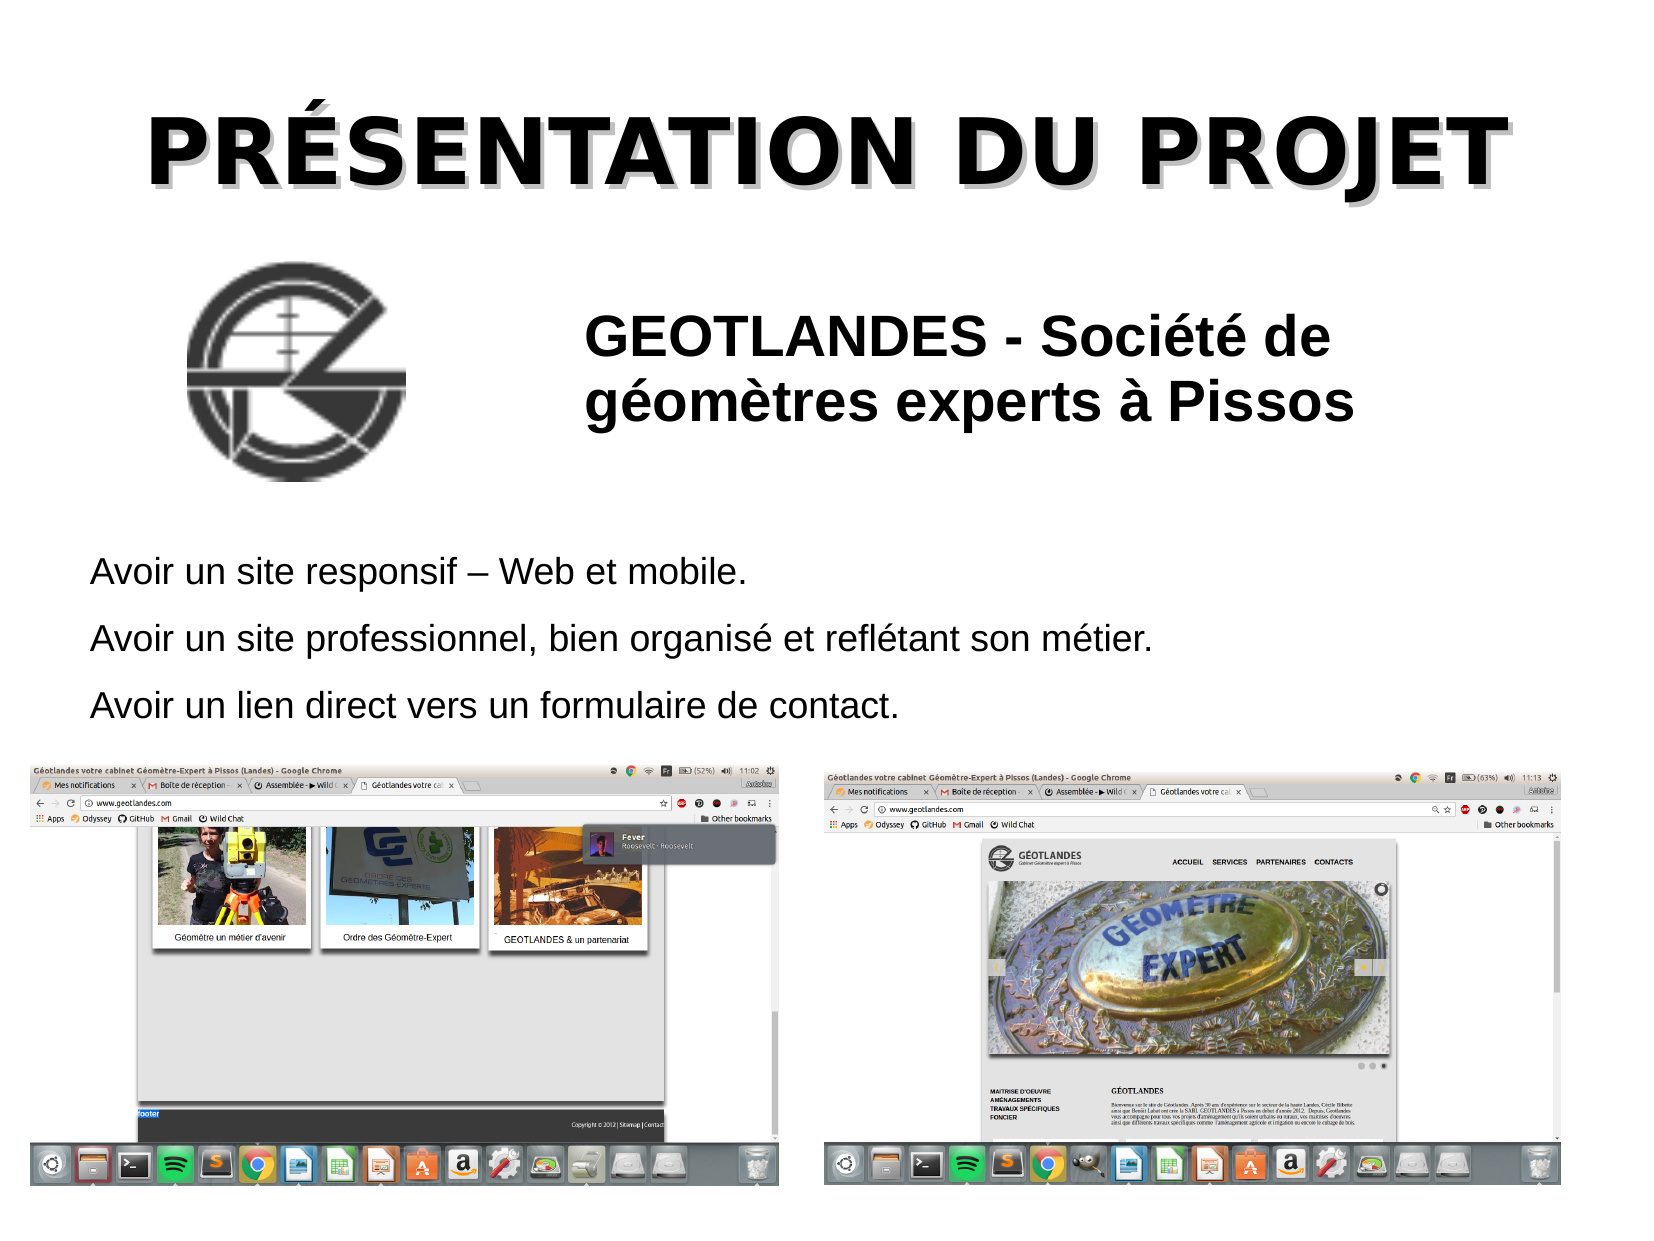

# PRÉSENTATION DU PROJET
GEOTLANDES - Société de géomètres experts à Pissos
Avoir un site responsif – Web et mobile.
Avoir un site professionnel, bien organisé et reflétant son métier.
Avoir un lien direct vers un formulaire de contact.